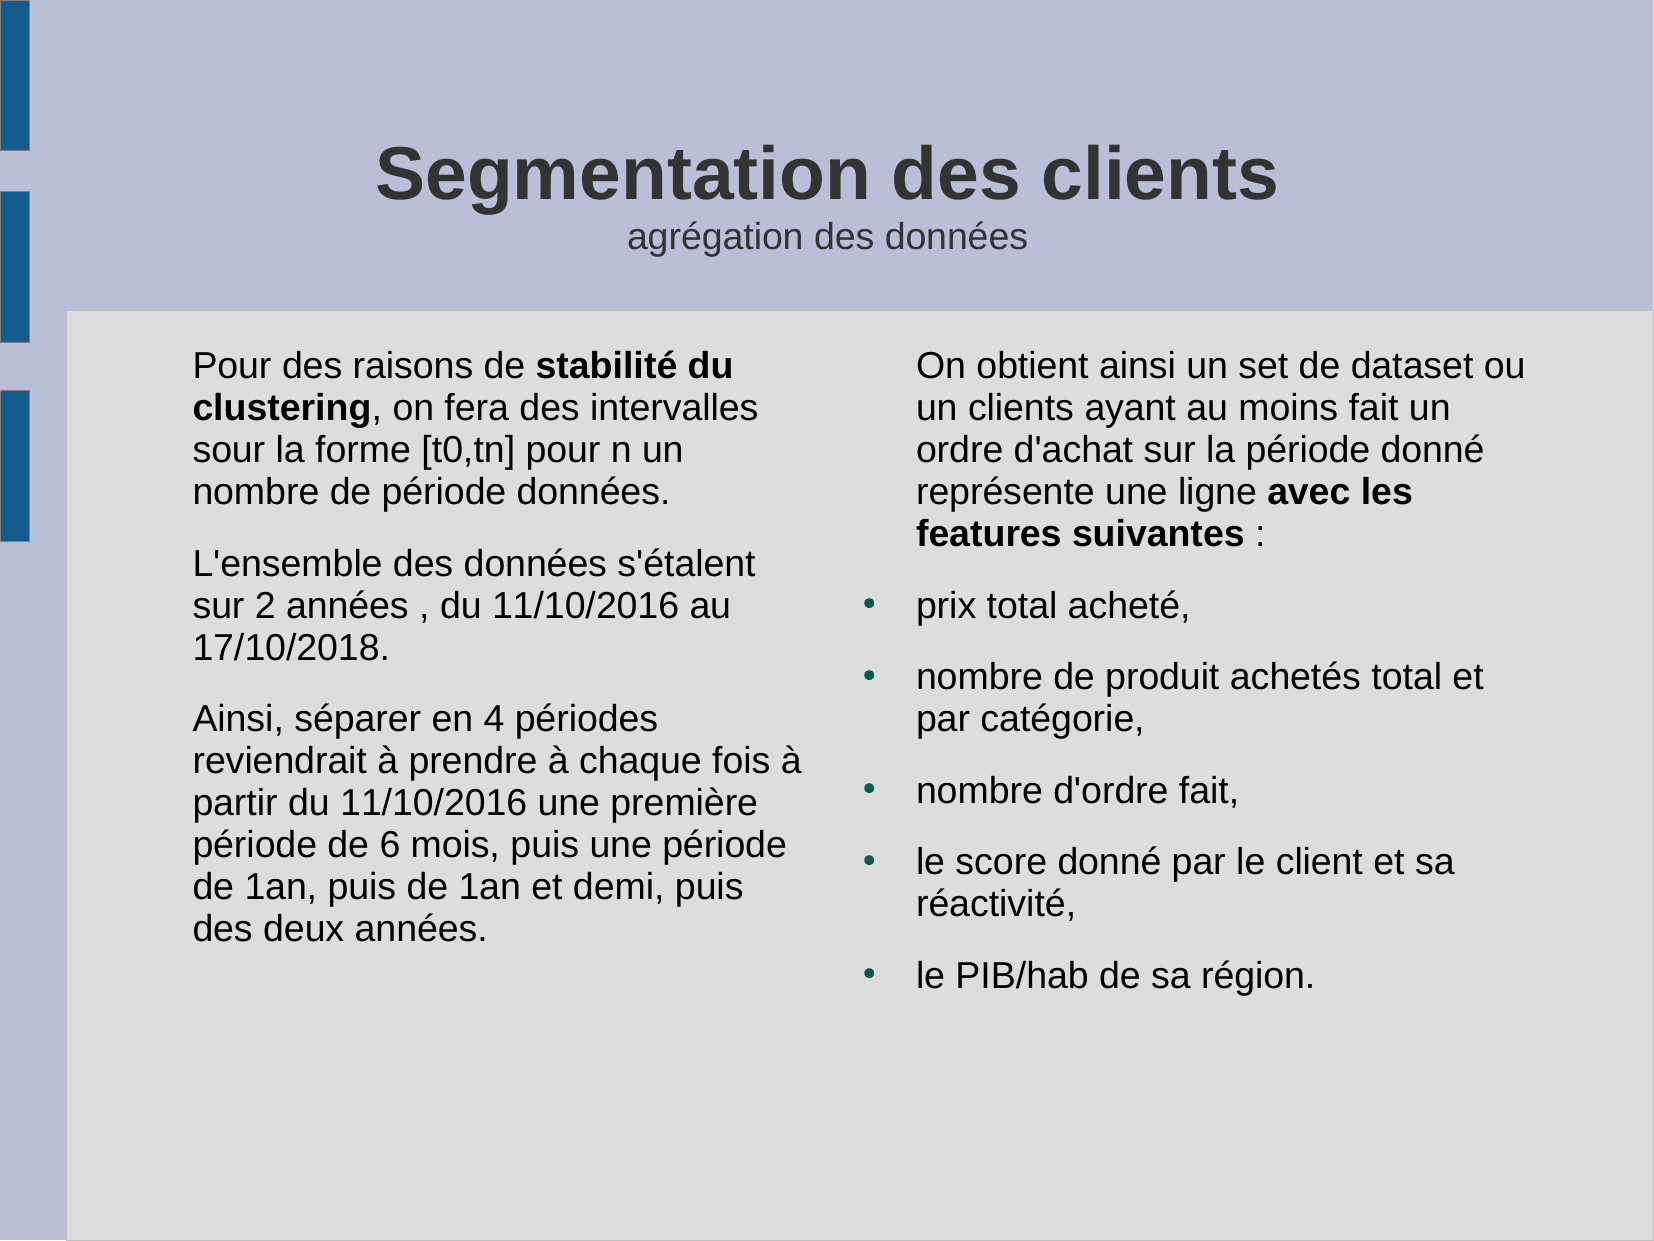

# Segmentation des clients agrégation des données
Pour des raisons de stabilité du clustering, on fera des intervalles sour la forme [t0,tn] pour n un nombre de période données.
L'ensemble des données s'étalent sur 2 années , du 11/10/2016 au 17/10/2018.
Ainsi, séparer en 4 périodes reviendrait à prendre à chaque fois à partir du 11/10/2016 une première période de 6 mois, puis une période de 1an, puis de 1an et demi, puis des deux années.
On obtient ainsi un set de dataset ou un clients ayant au moins fait un ordre d'achat sur la période donné représente une ligne avec les features suivantes :
prix total acheté,
nombre de produit achetés total et par catégorie,
nombre d'ordre fait,
le score donné par le client et sa réactivité,
le PIB/hab de sa région.